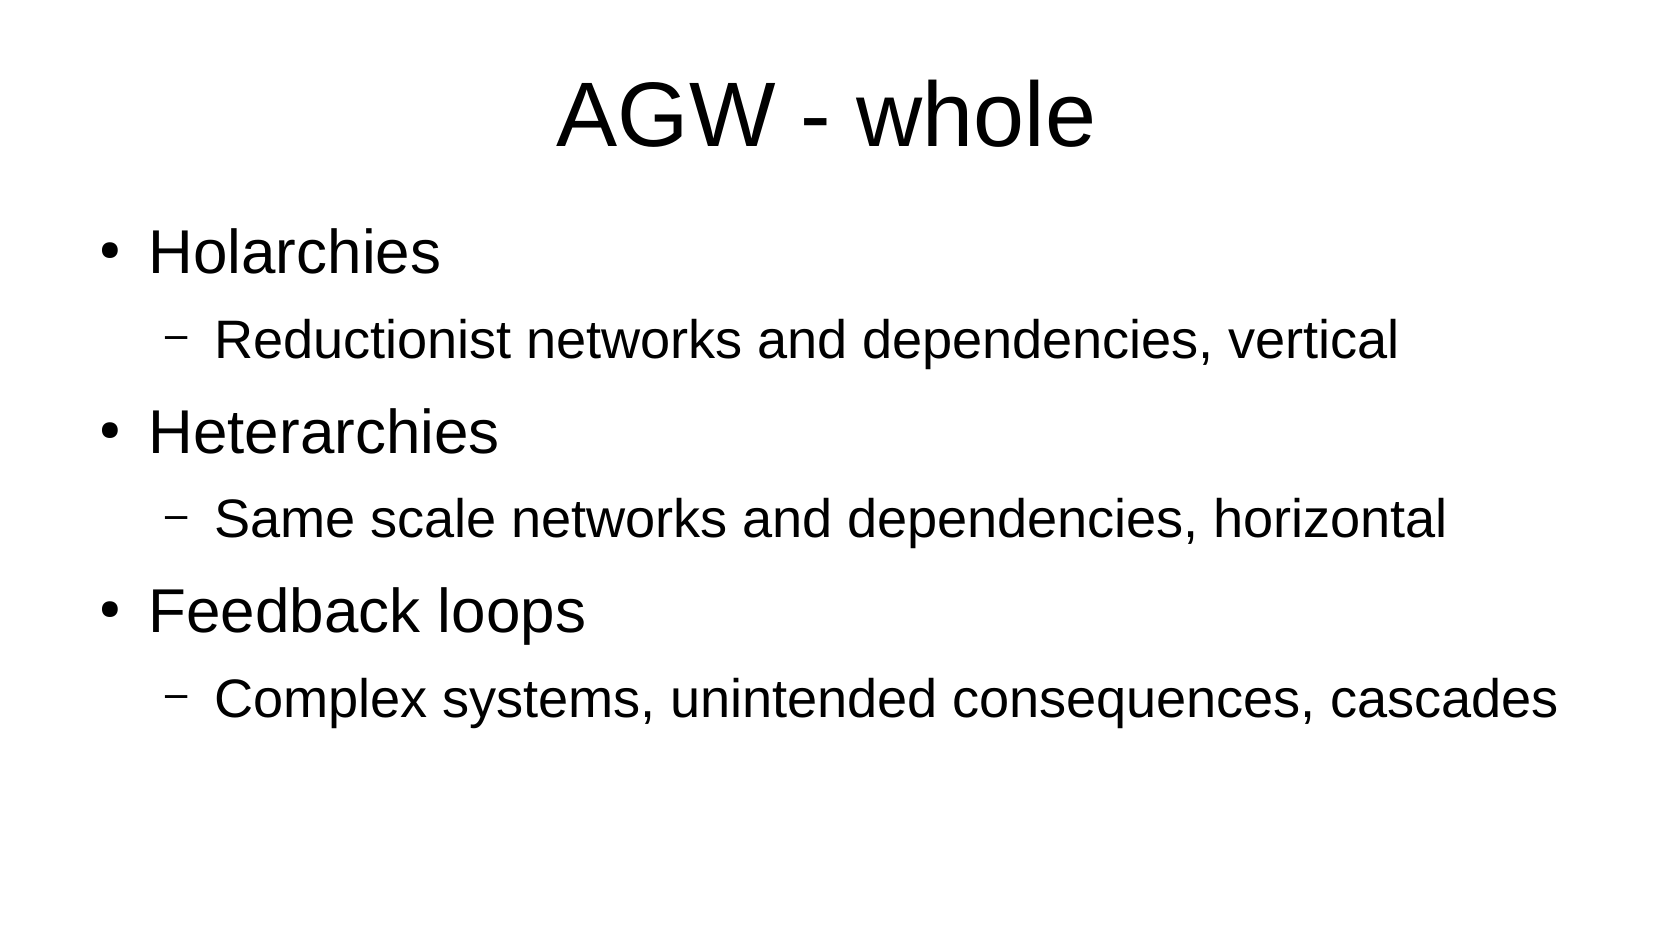

# AGW - whole
Holarchies
Reductionist networks and dependencies, vertical
Heterarchies
Same scale networks and dependencies, horizontal
Feedback loops
Complex systems, unintended consequences, cascades